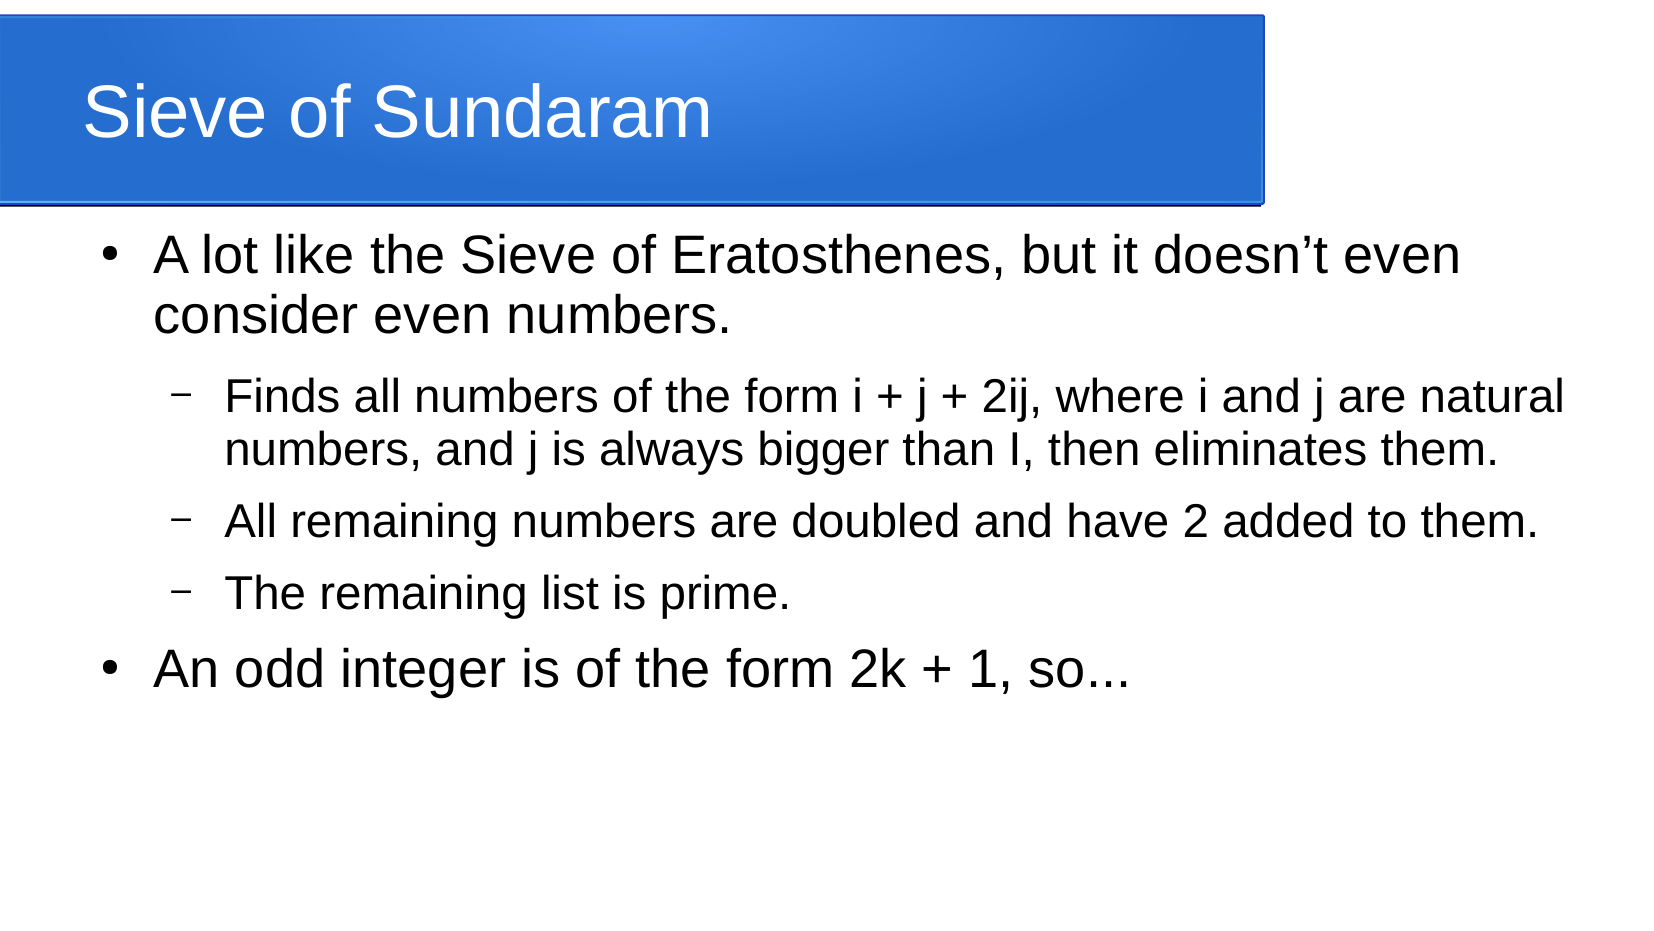

# Sieve of Sundaram
A lot like the Sieve of Eratosthenes, but it doesn’t even consider even numbers.
Finds all numbers of the form i + j + 2ij, where i and j are natural numbers, and j is always bigger than I, then eliminates them.
All remaining numbers are doubled and have 2 added to them.
The remaining list is prime.
An odd integer is of the form 2k + 1, so...